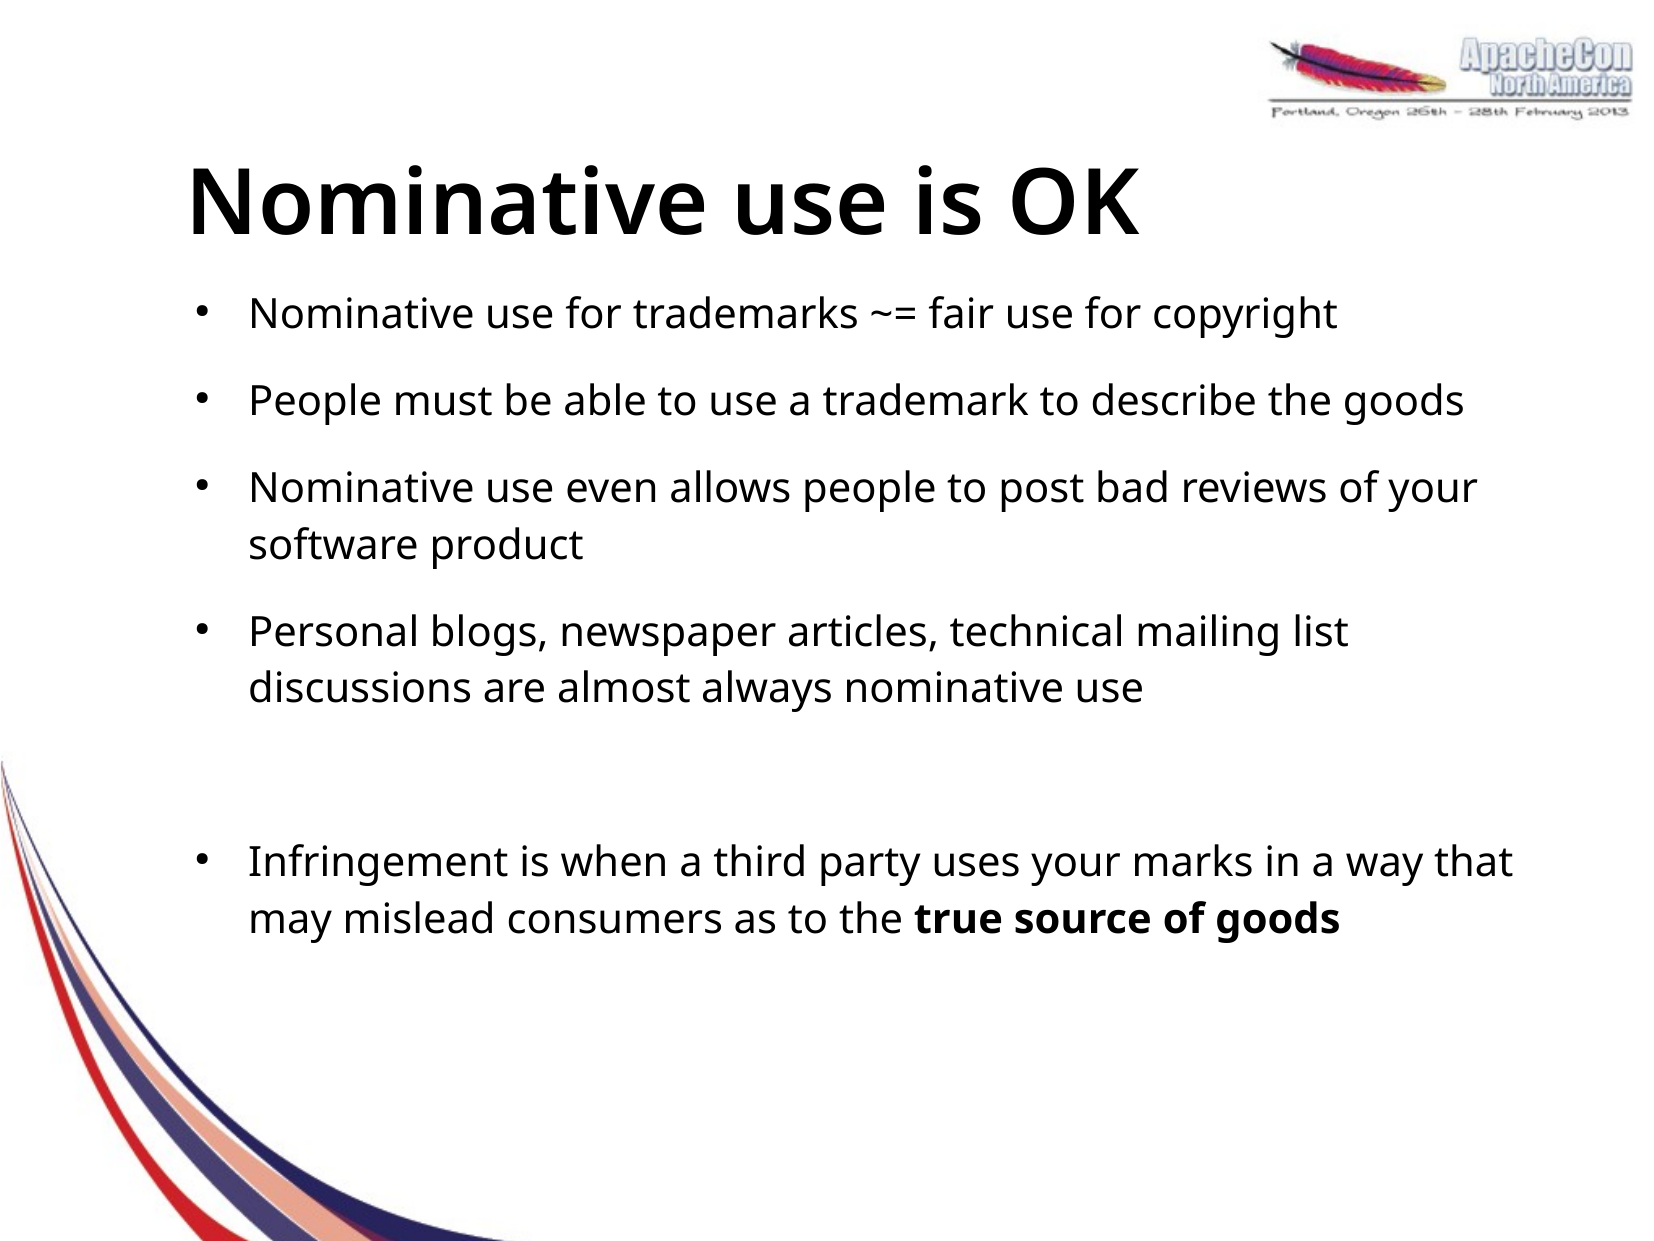

# Nominative use is OK
Nominative use for trademarks ~= fair use for copyright
People must be able to use a trademark to describe the goods
Nominative use even allows people to post bad reviews of your software product
Personal blogs, newspaper articles, technical mailing list discussions are almost always nominative use
Infringement is when a third party uses your marks in a way that may mislead consumers as to the true source of goods